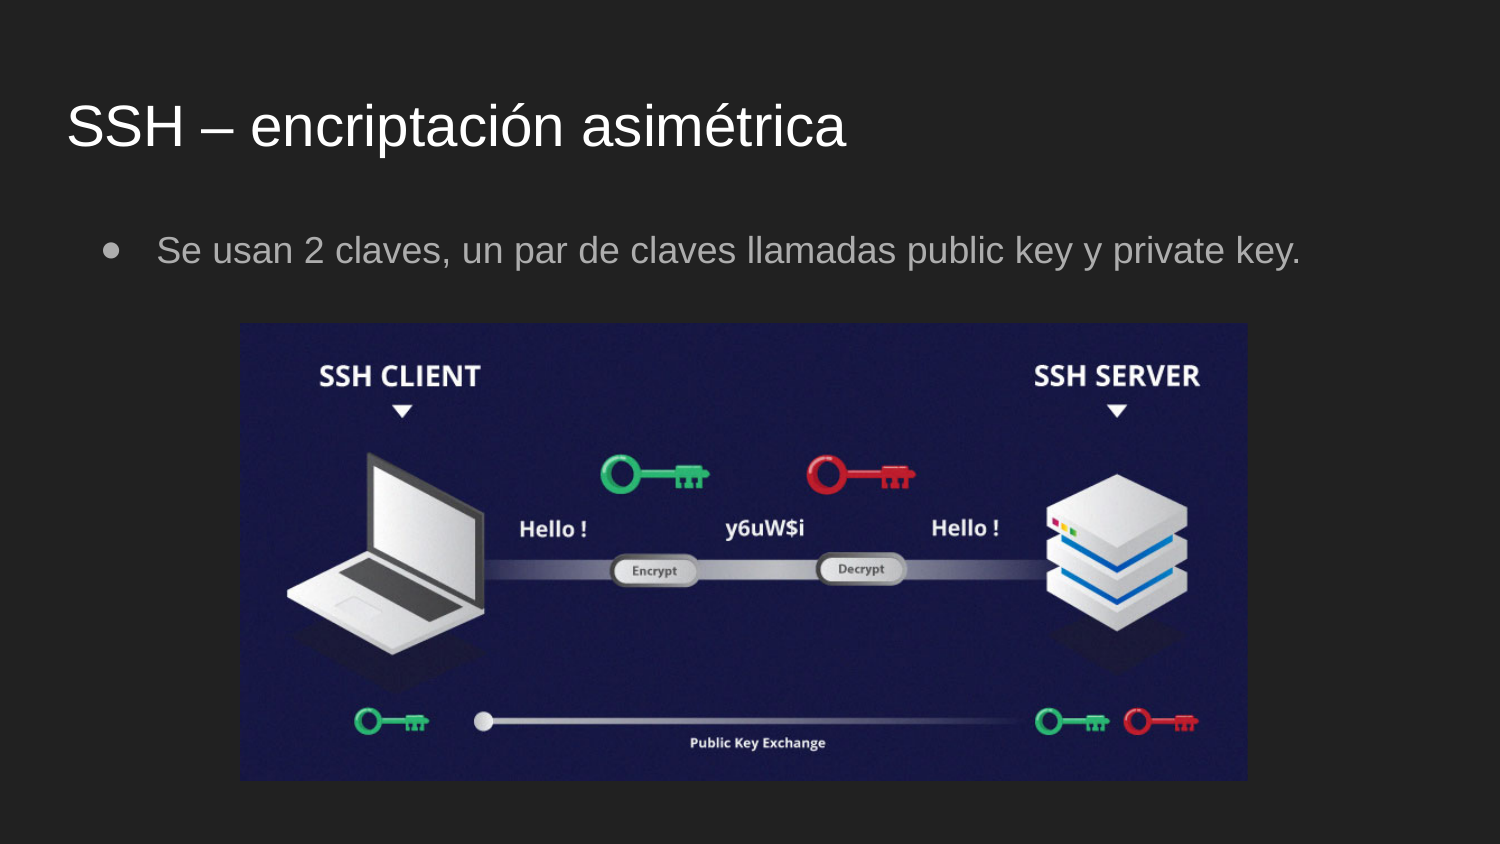

# SSH – encriptación asimétrica
Se usan 2 claves, un par de claves llamadas public key y private key.